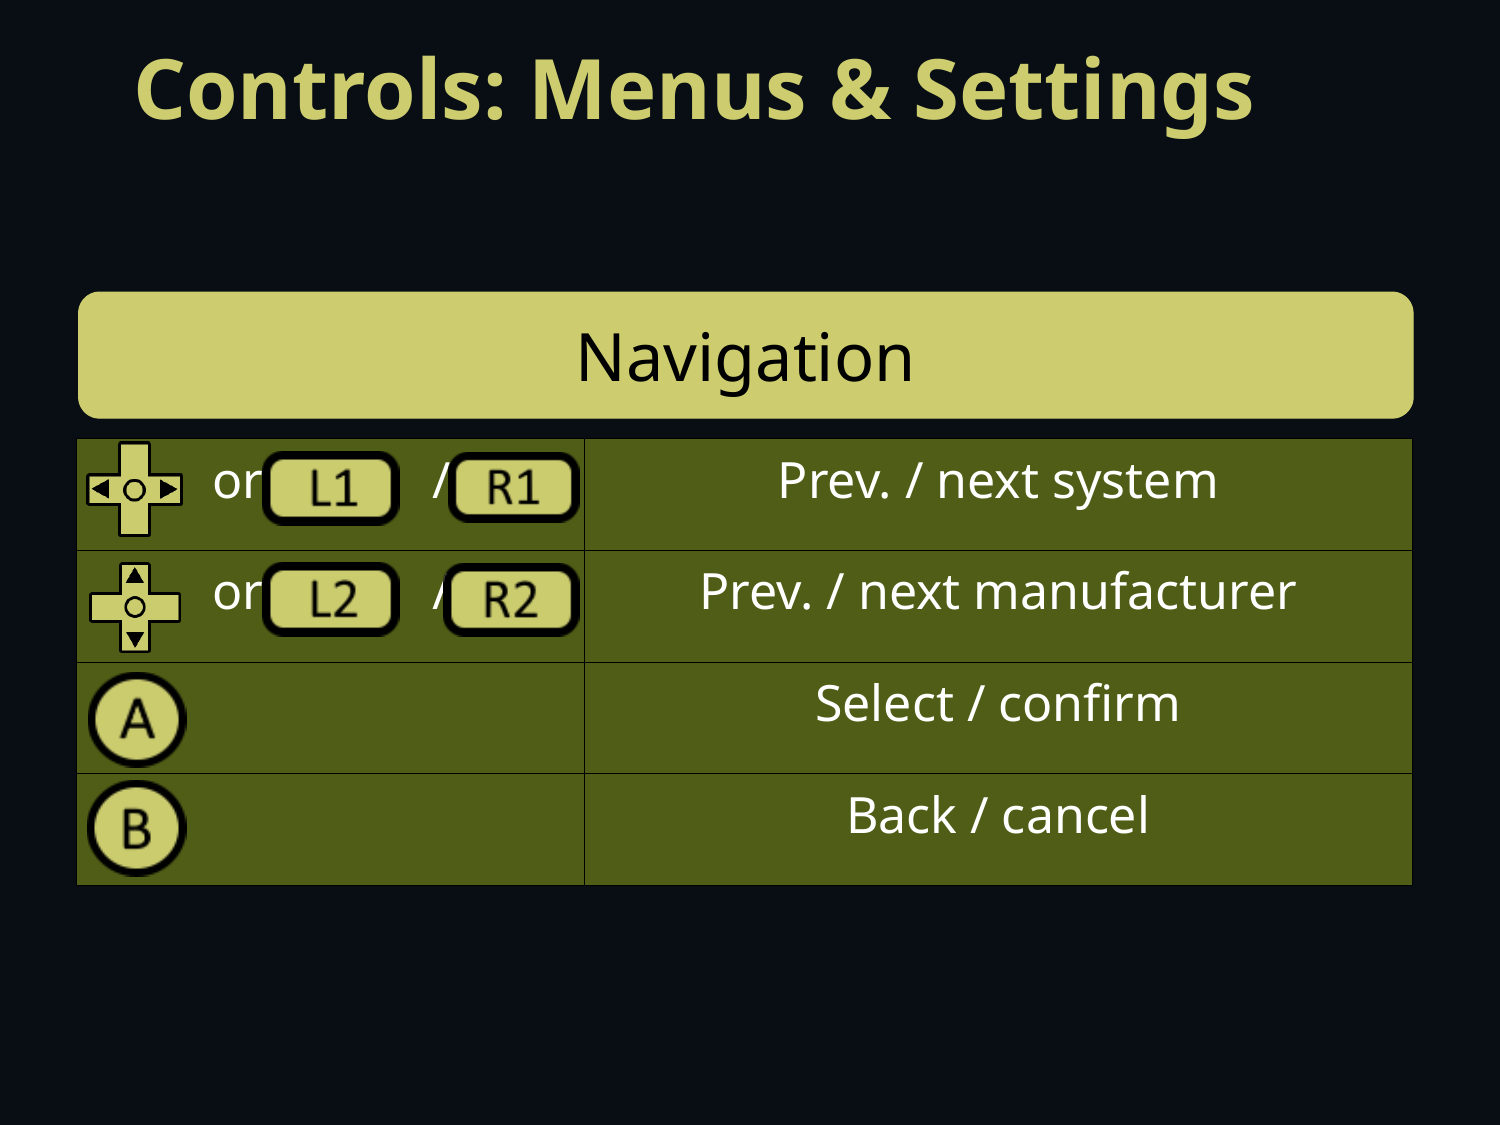

Controls: Menus & Settings
Navigation
| or / | Prev. / next system |
| --- | --- |
| or / | Prev. / next manufacturer |
| | Select / confirm |
| | Back / cancel |